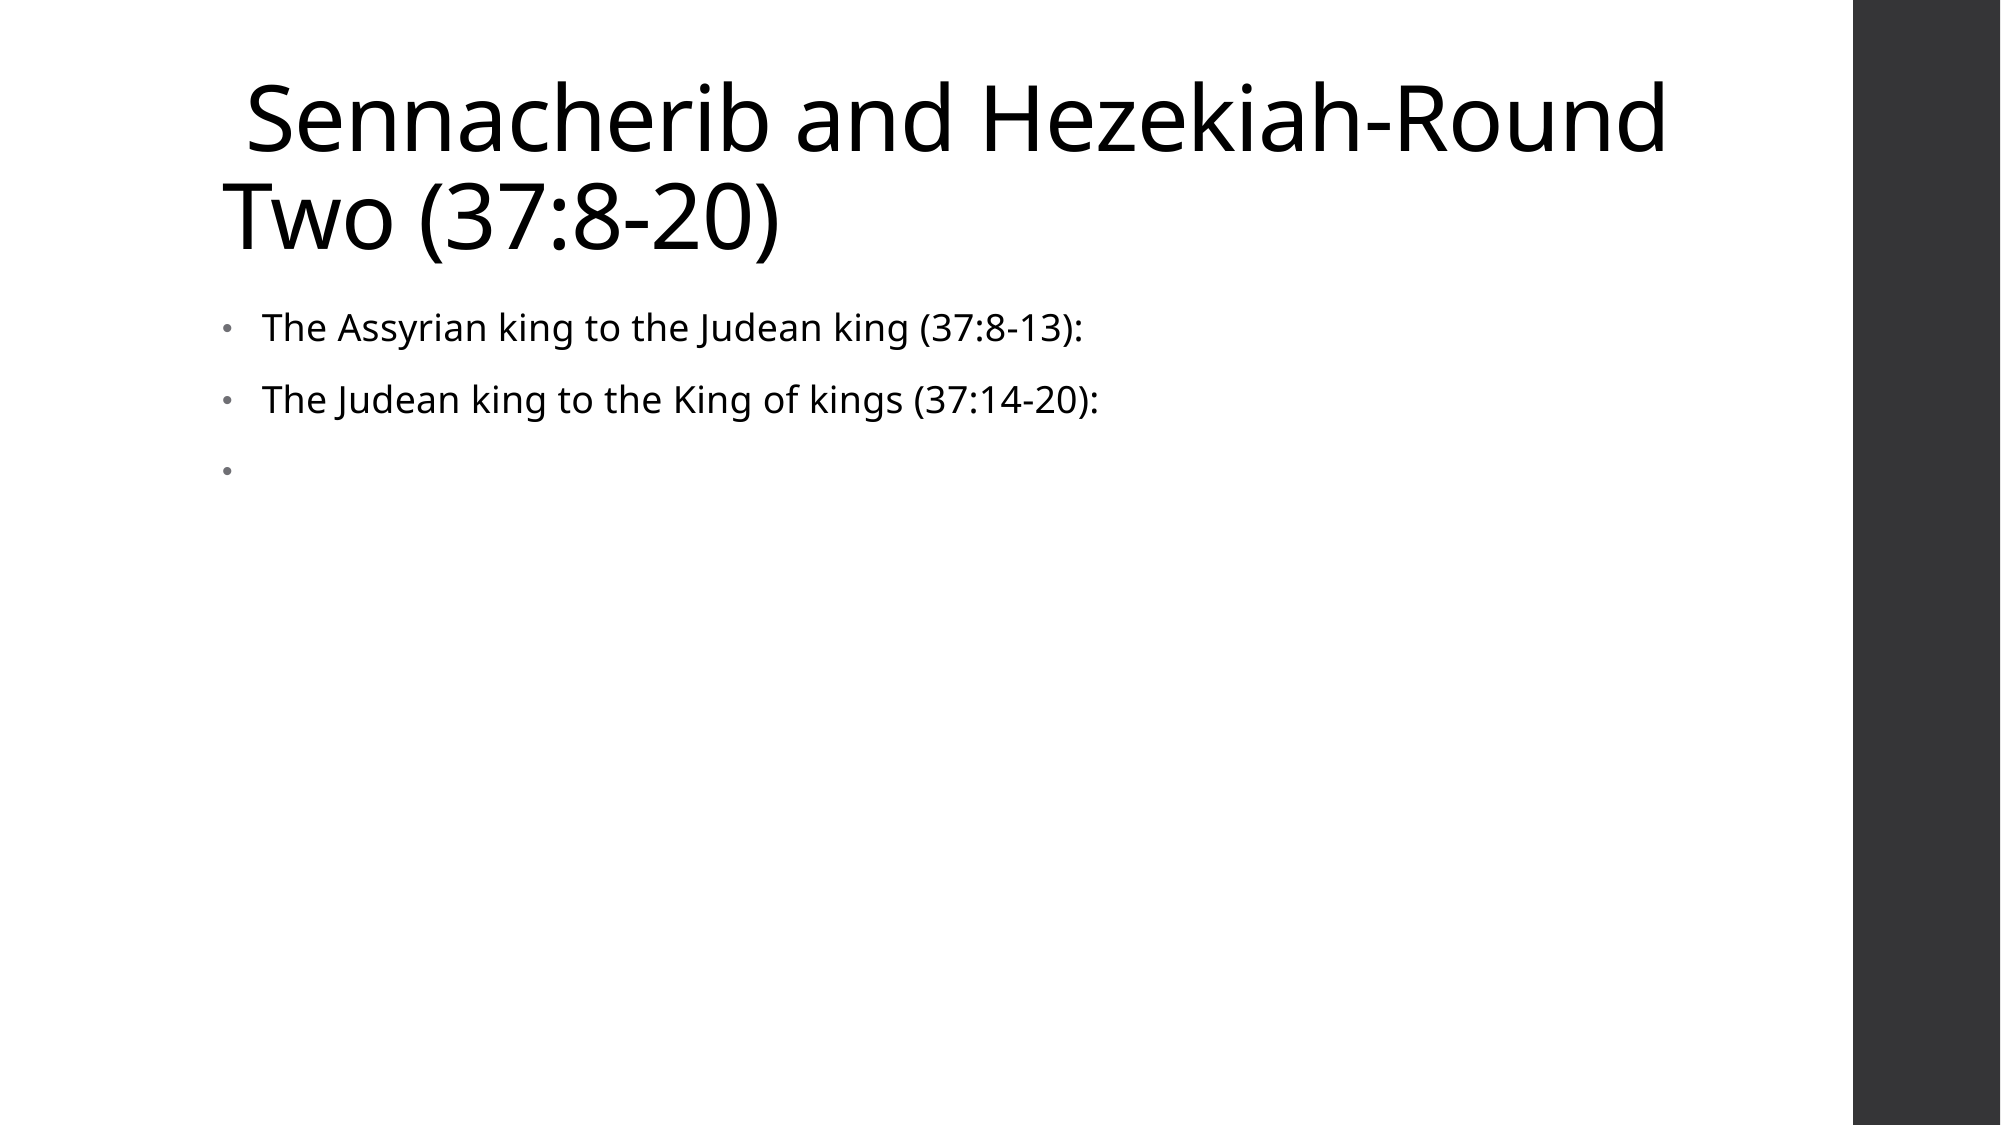

# Sennacherib and Hezekiah-Round Two (37:8-20)
 The Assyrian king to the Judean king (37:8-13):
 The Judean king to the King of kings (37:14-20):